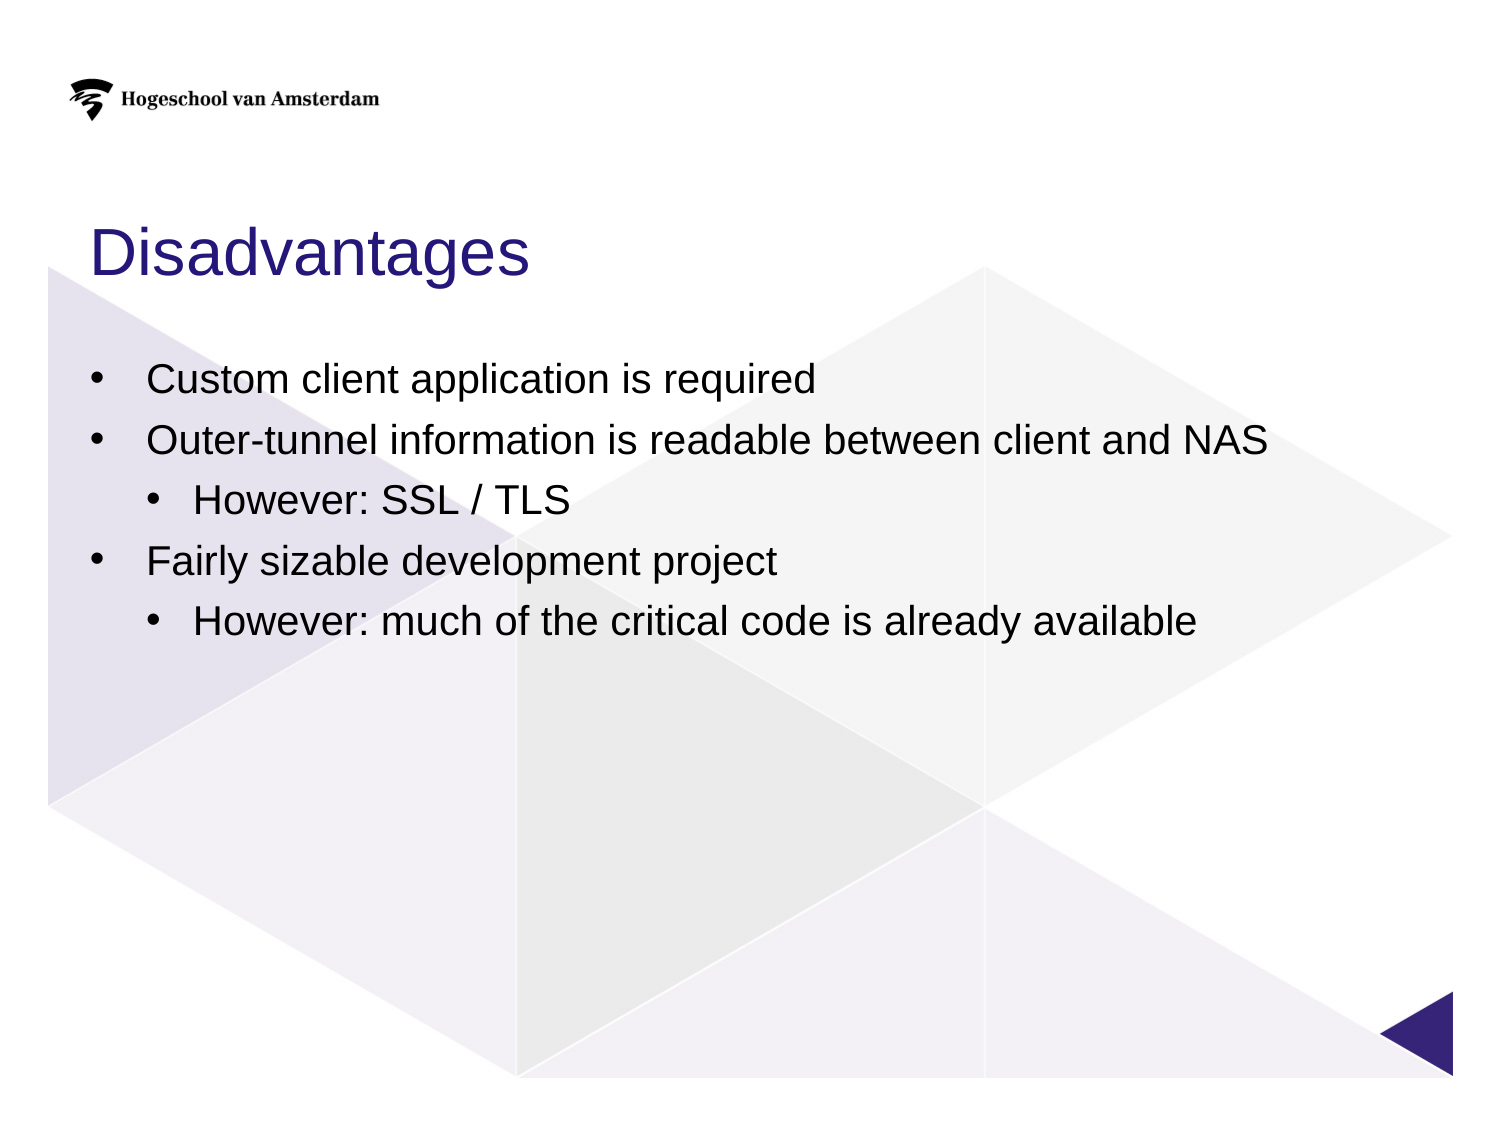

# Disadvantages
Custom client application is required
Outer-tunnel information is readable between client and NAS
However: SSL / TLS
Fairly sizable development project
However: much of the critical code is already available